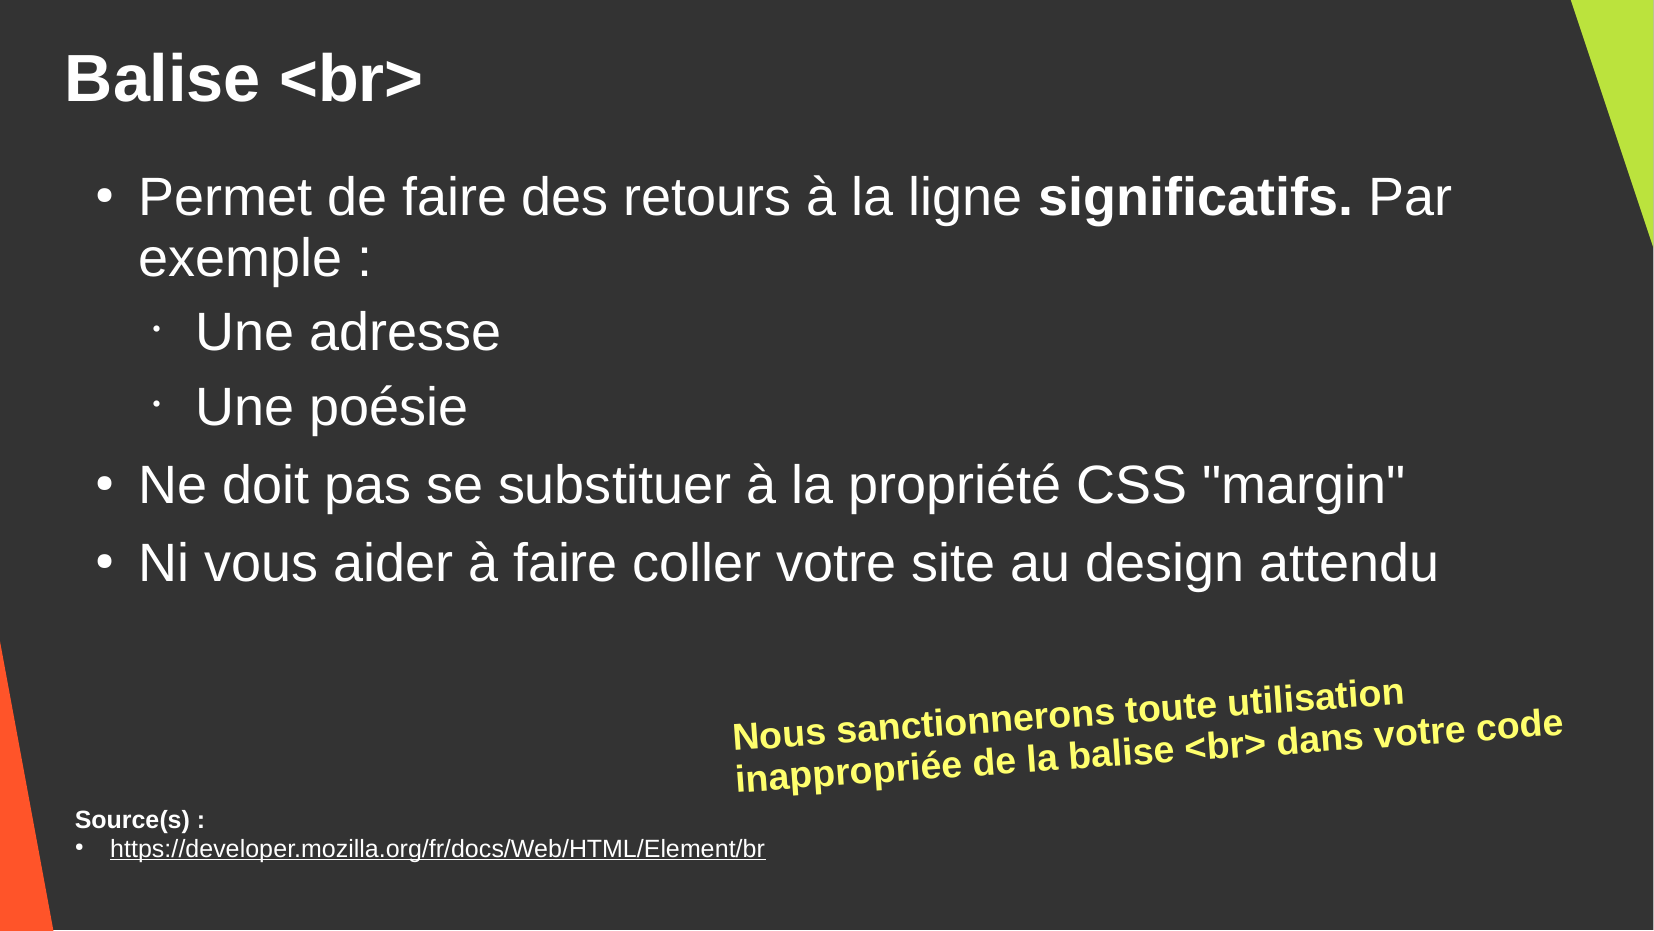

# Balise <br>
Permet de faire des retours à la ligne significatifs. Par exemple :
Une adresse
Une poésie
Ne doit pas se substituer à la propriété CSS "margin"
Ni vous aider à faire coller votre site au design attendu
Nous sanctionnerons toute utilisation inappropriée de la balise <br> dans votre code
Source(s) :
https://developer.mozilla.org/fr/docs/Web/HTML/Element/br